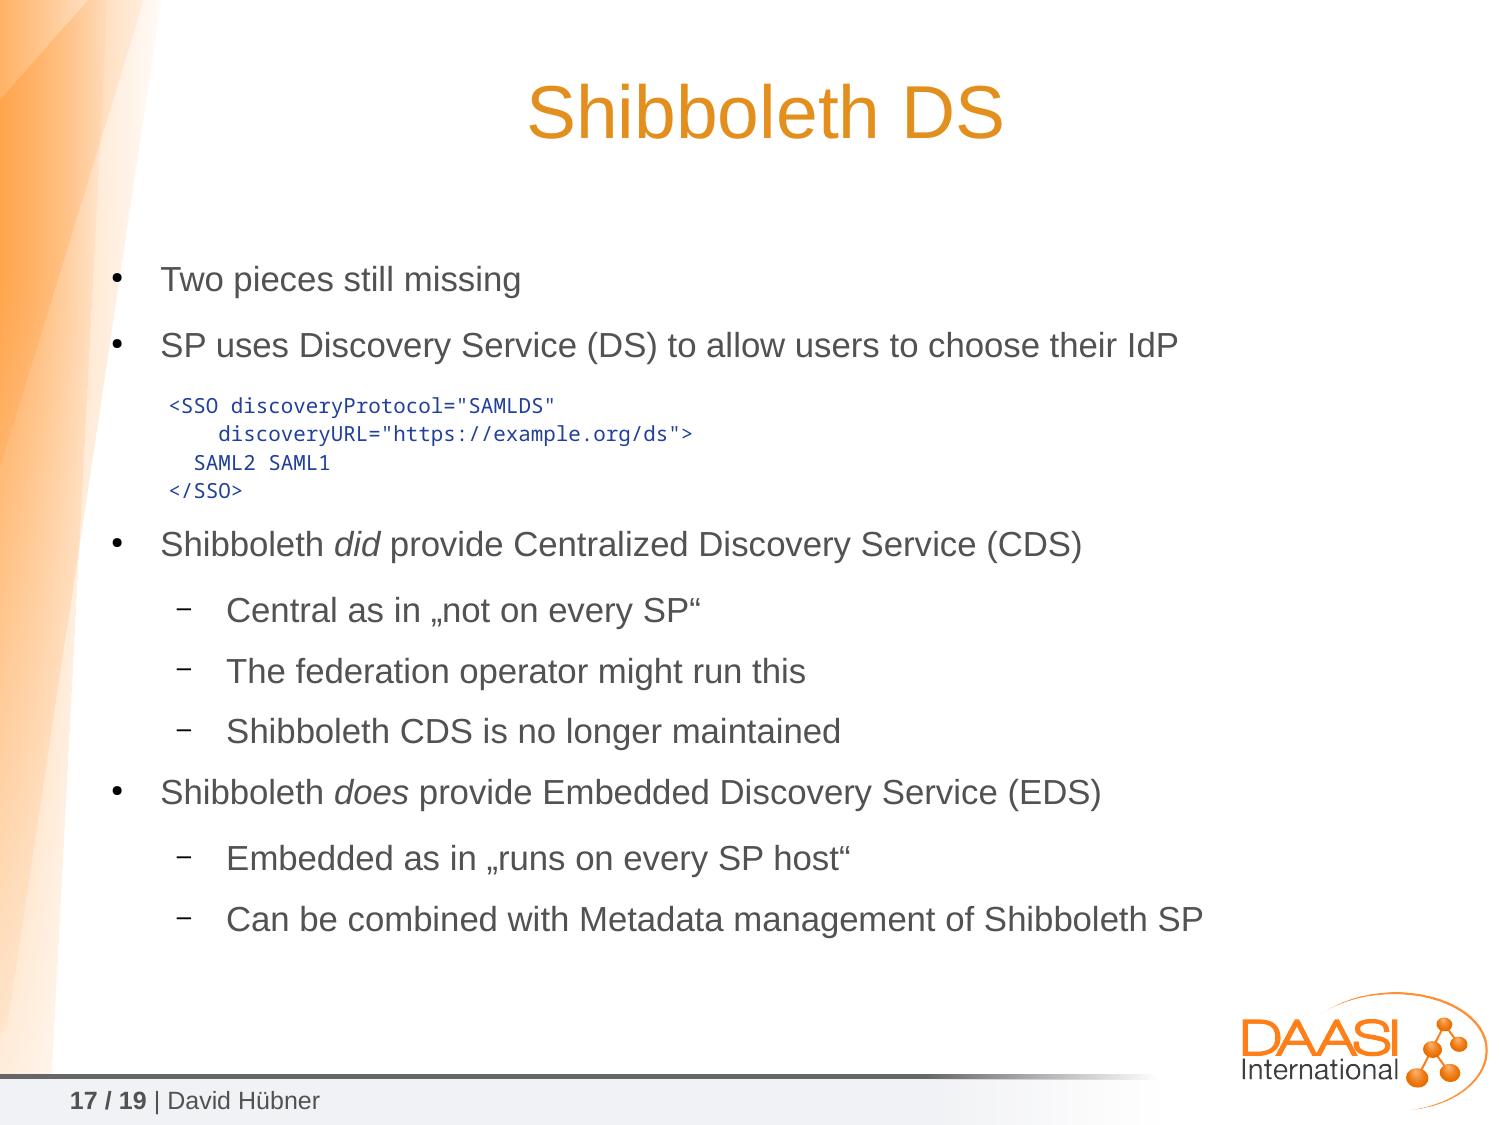

# Shibboleth DS
Two pieces still missing
SP uses Discovery Service (DS) to allow users to choose their IdP
Shibboleth did provide Centralized Discovery Service (CDS)
Central as in „not on every SP“
The federation operator might run this
Shibboleth CDS is no longer maintained
Shibboleth does provide Embedded Discovery Service (EDS)
Embedded as in „runs on every SP host“
Can be combined with Metadata management of Shibboleth SP
<SSO discoveryProtocol="SAMLDS"
 discoveryURL="https://example.org/ds">
 SAML2 SAML1
</SSO>